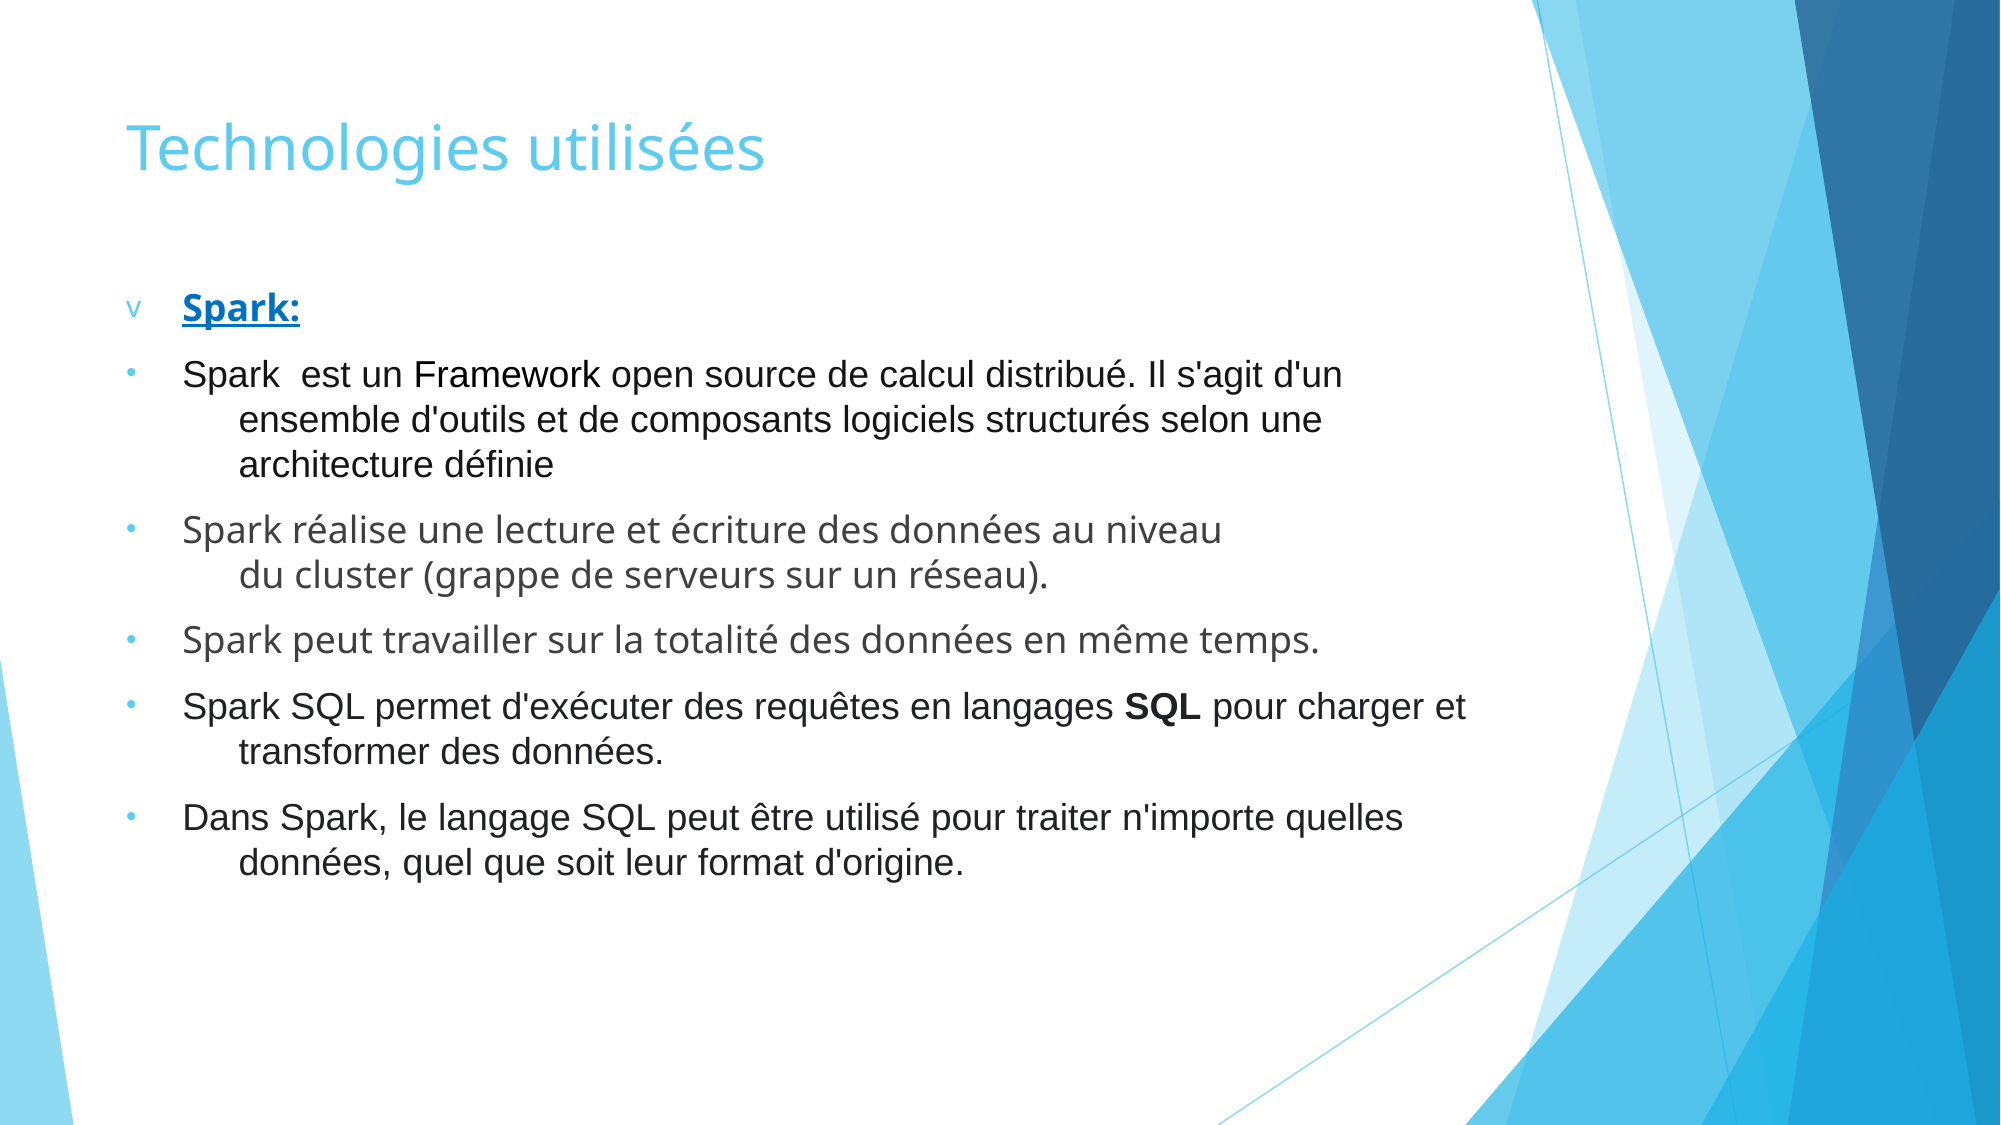

# Technologies utilisées
Spark:
Spark  est un Framework open source de calcul distribué. Il s'agit d'un ensemble d'outils et de composants logiciels structurés selon une architecture définie
Spark réalise une lecture et écriture des données au niveau du cluster (grappe de serveurs sur un réseau).
Spark peut travailler sur la totalité des données en même temps.
Spark SQL permet d'exécuter des requêtes en langages SQL pour charger et transformer des données.
Dans Spark, le langage SQL peut être utilisé pour traiter n'importe quelles données, quel que soit leur format d'origine.